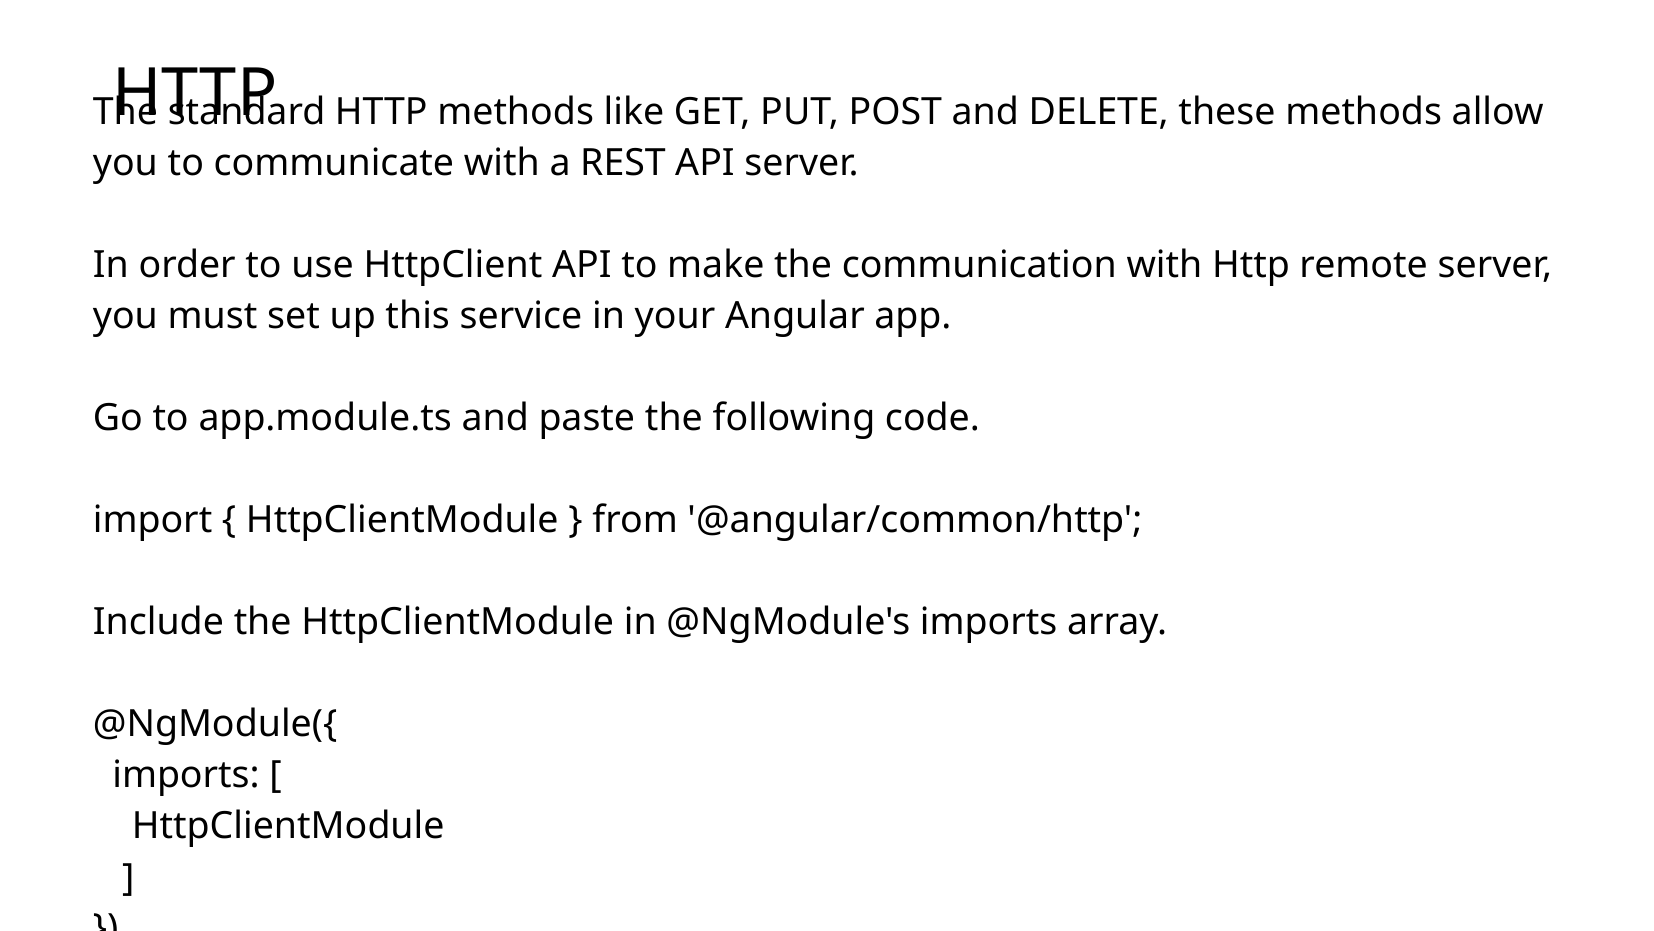

# HTTP
The standard HTTP methods like GET, PUT, POST and DELETE, these methods allow you to communicate with a REST API server.
In order to use HttpClient API to make the communication with Http remote server, you must set up this service in your Angular app.
Go to app.module.ts and paste the following code.
import { HttpClientModule } from '@angular/common/http';
Include the HttpClientModule in @NgModule's imports array.
@NgModule({
 imports: [
 HttpClientModule
 ]
})
And Inject this Httpclient in Service class constructor.